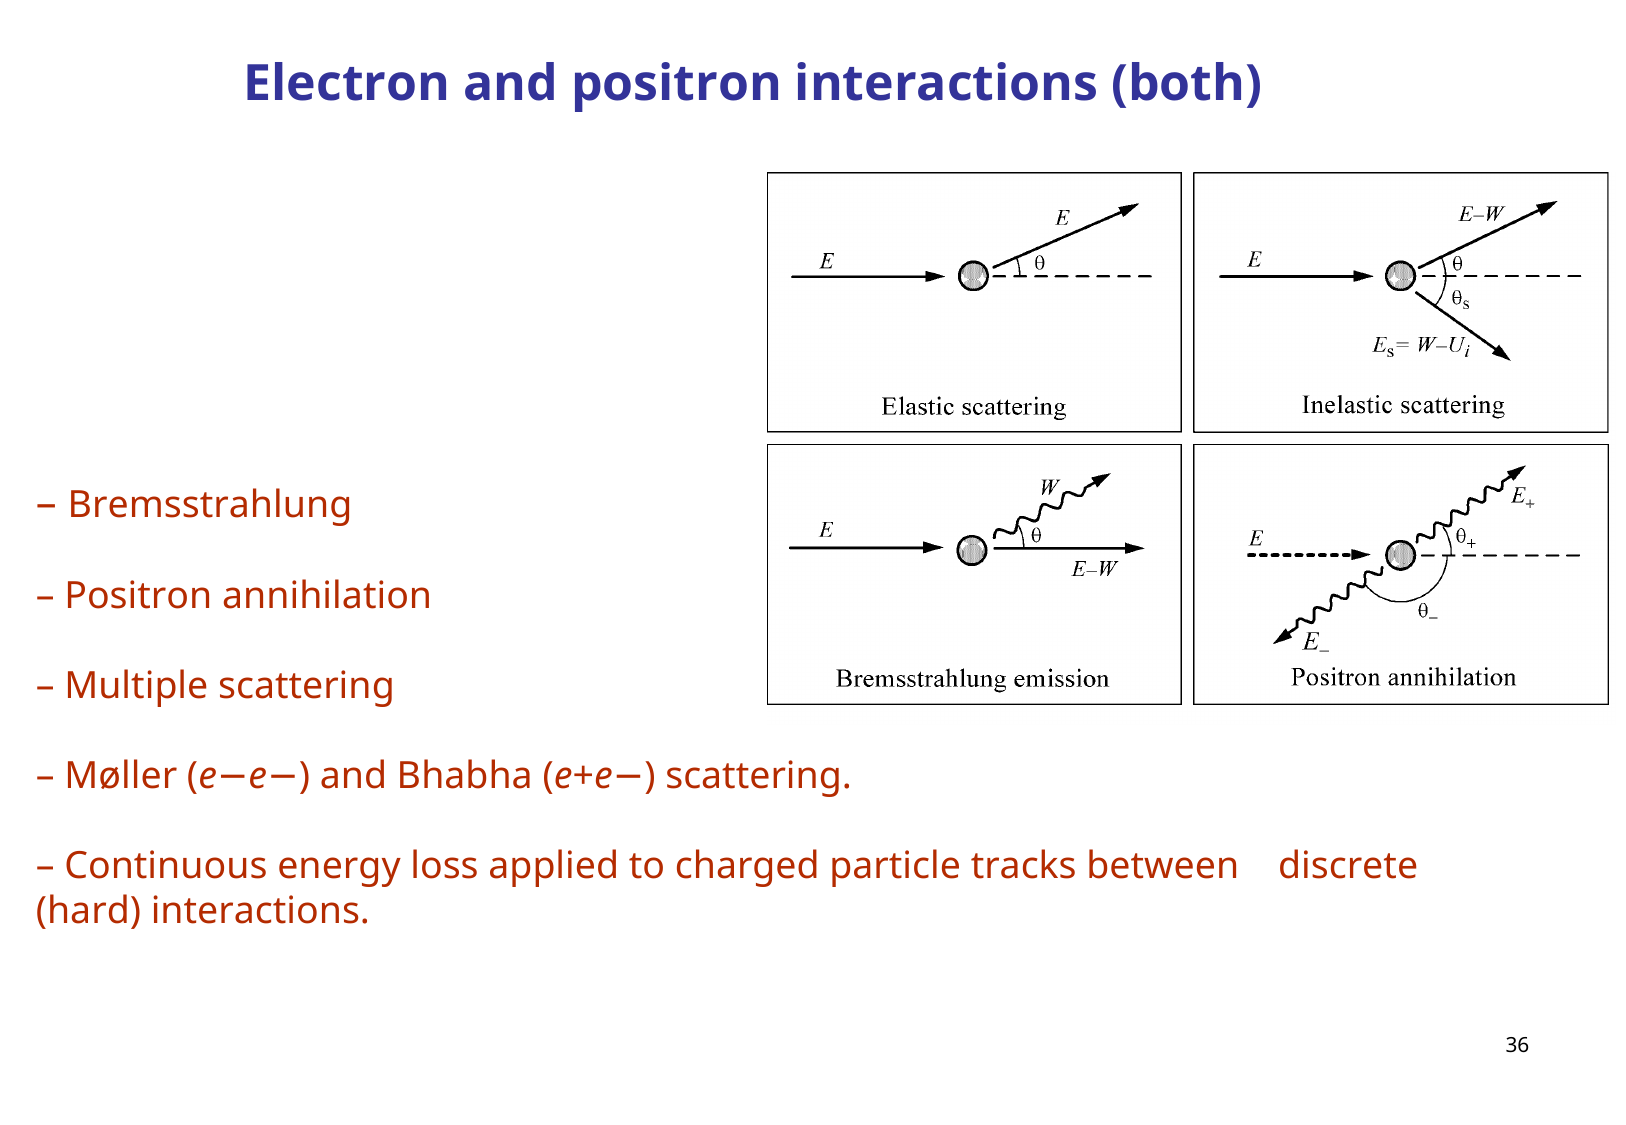

Electron and positron interactions (both)
– Bremsstrahlung
– Positron annihilation
– Multiple scattering
– Møller (e−e−) and Bhabha (e+e−) scattering.
– Continuous energy loss applied to charged particle tracks between discrete (hard) interactions.
36